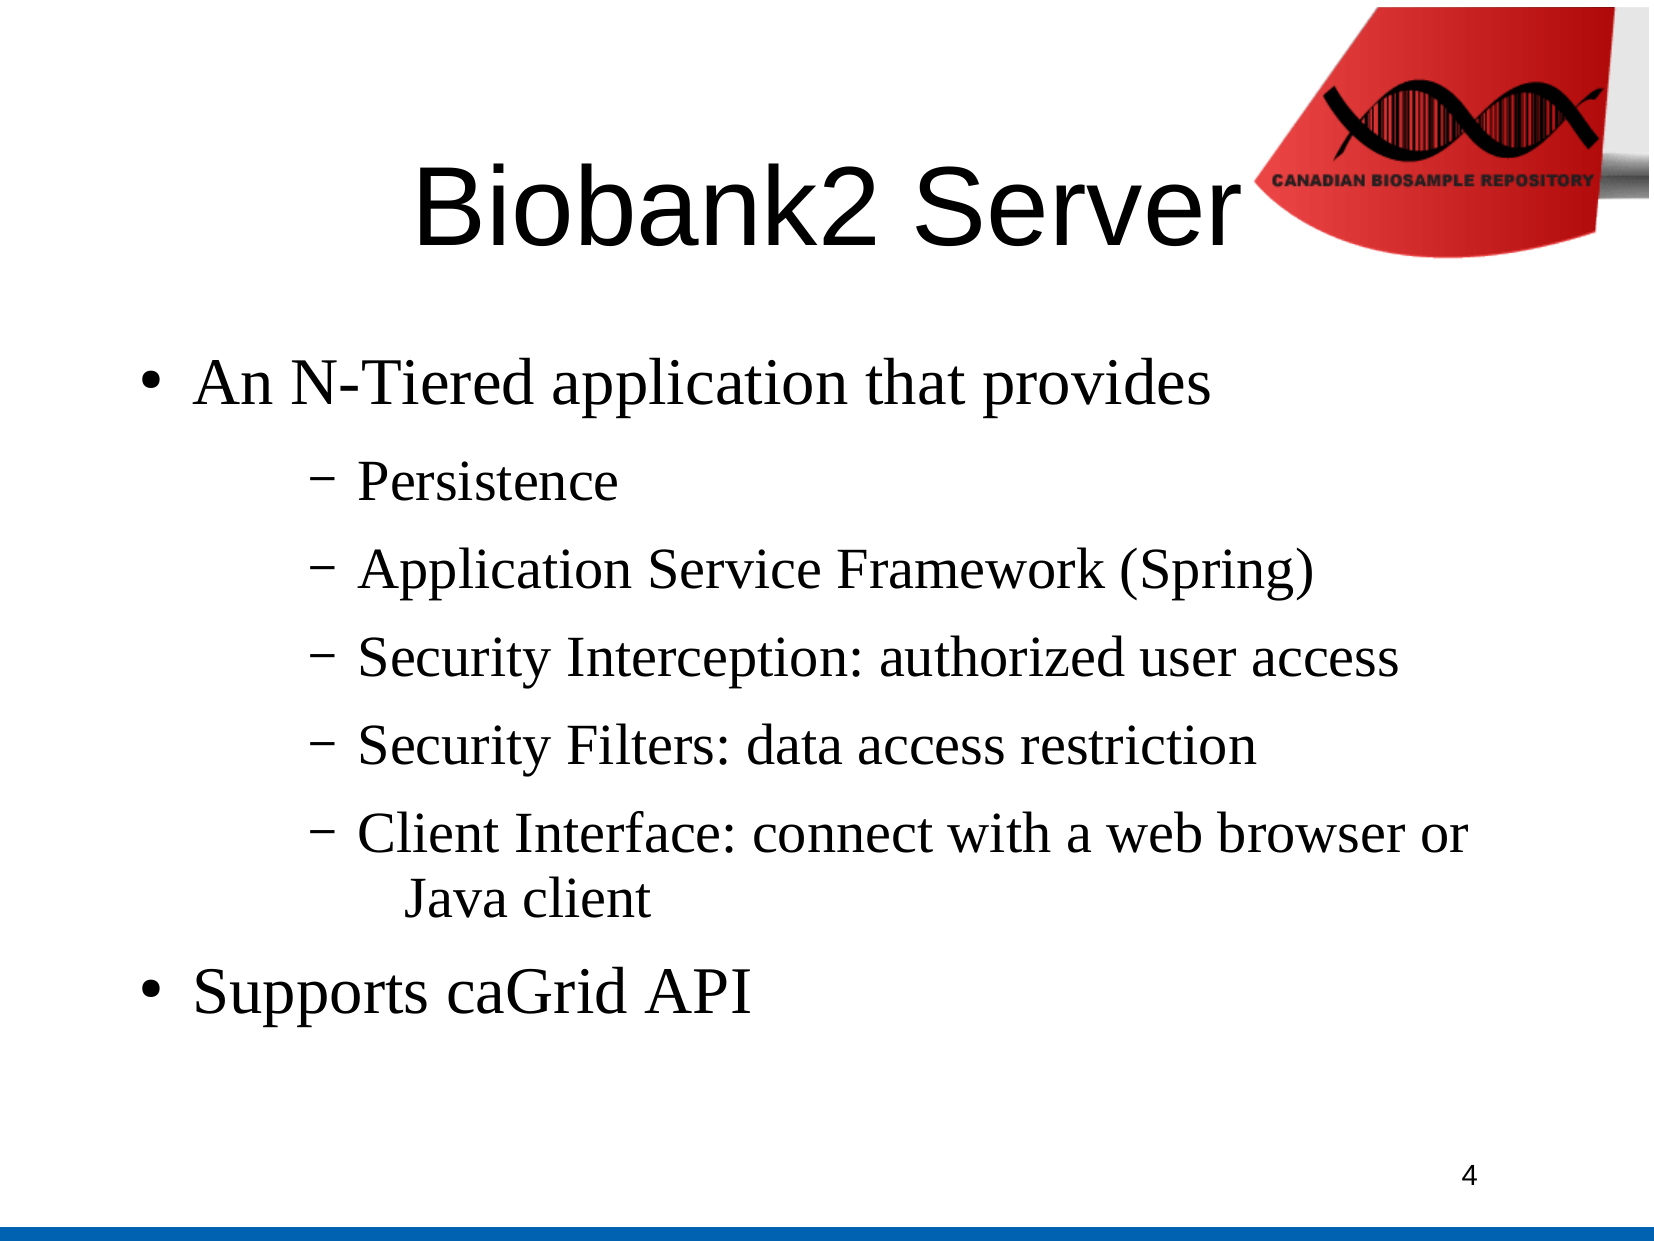

# Biobank2 Server
An N-Tiered application that provides
Persistence
Application Service Framework (Spring)
Security Interception: authorized user access
Security Filters: data access restriction
Client Interface: connect with a web browser or Java client
Supports caGrid API